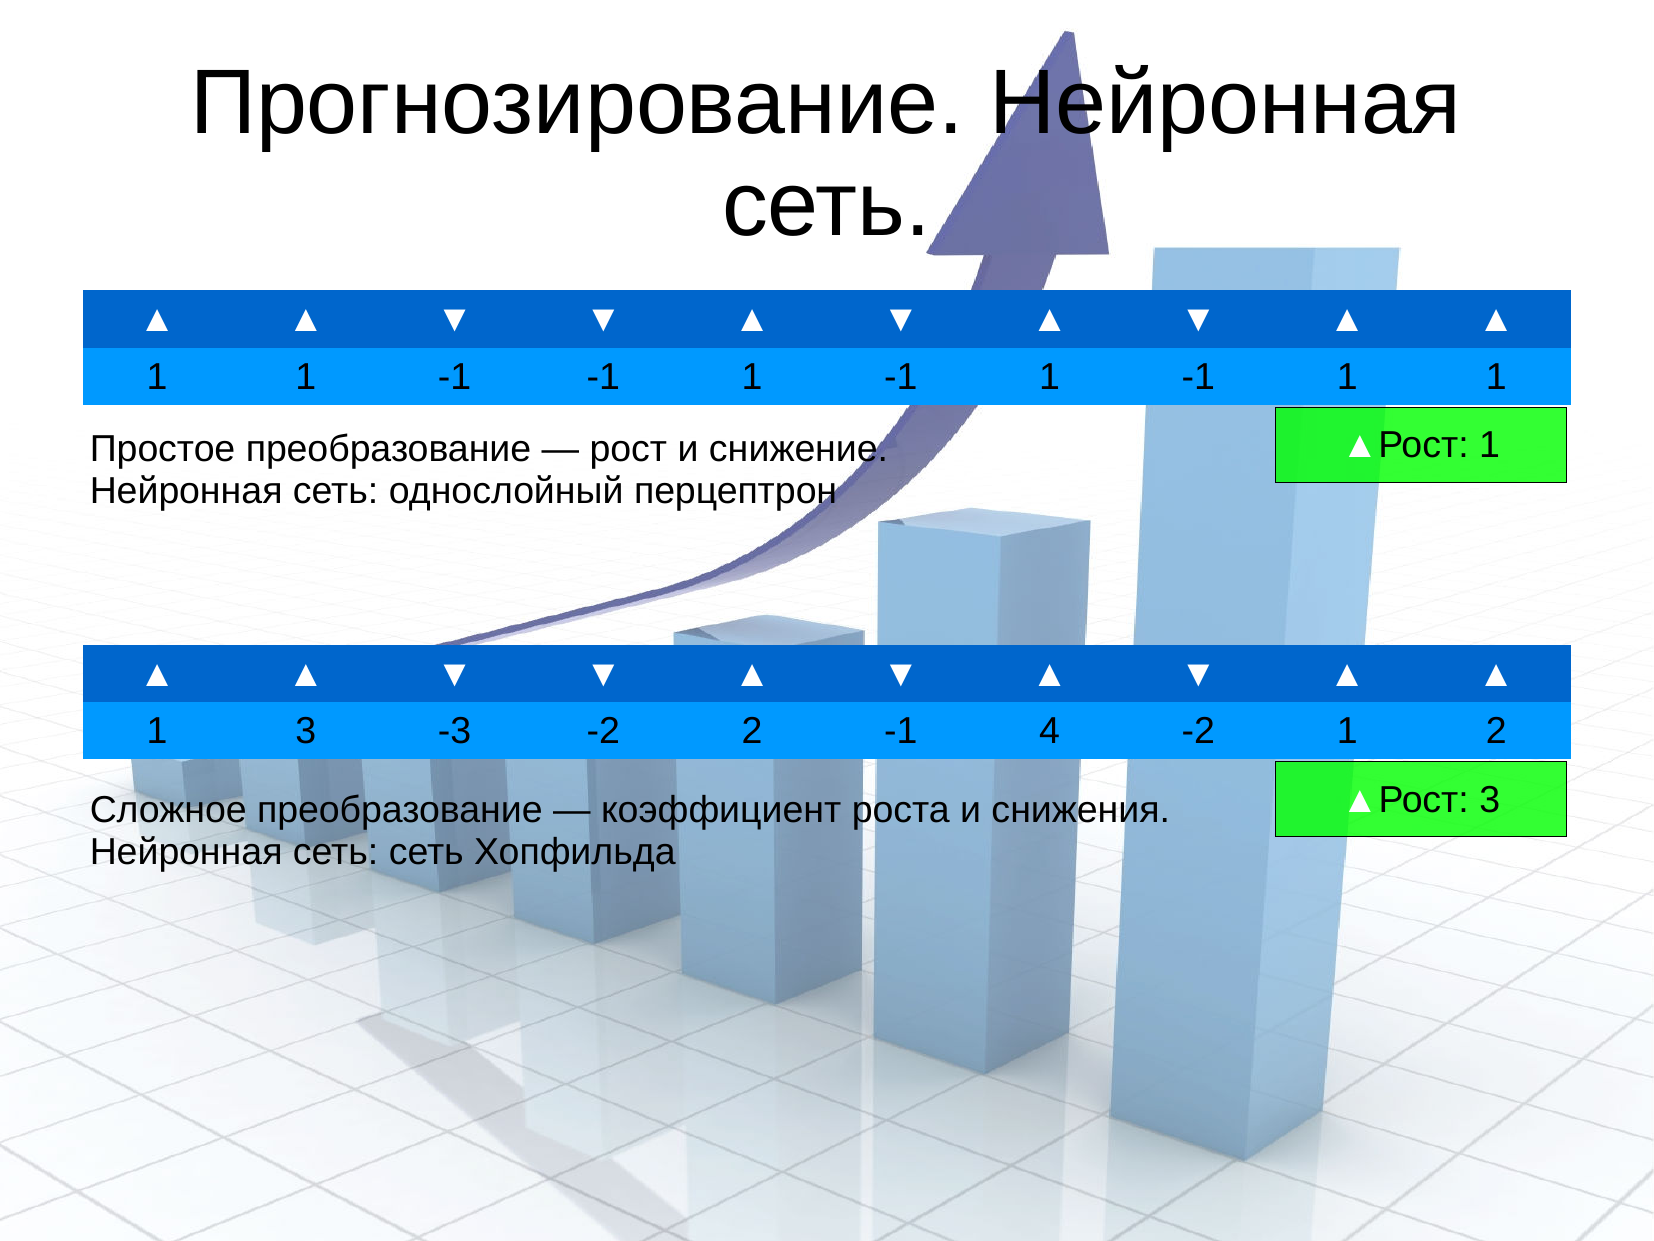

# Прогнозирование. Нейронная сеть.
| ▲ | ▲ | ▼ | ▼ | ▲ | ▼ | ▲ | ▼ | ▲ | ▲ |
| --- | --- | --- | --- | --- | --- | --- | --- | --- | --- |
| 1 | 1 | -1 | -1 | 1 | -1 | 1 | -1 | 1 | 1 |
▲Рост: 1
Простое преобразование — рост и снижение.
Нейронная сеть: однослойный перцептрон
| ▲ | ▲ | ▼ | ▼ | ▲ | ▼ | ▲ | ▼ | ▲ | ▲ |
| --- | --- | --- | --- | --- | --- | --- | --- | --- | --- |
| 1 | 3 | -3 | -2 | 2 | -1 | 4 | -2 | 1 | 2 |
▲Рост: 3
Сложное преобразование — коэффициент роста и снижения.
Нейронная сеть: сеть Хопфильда